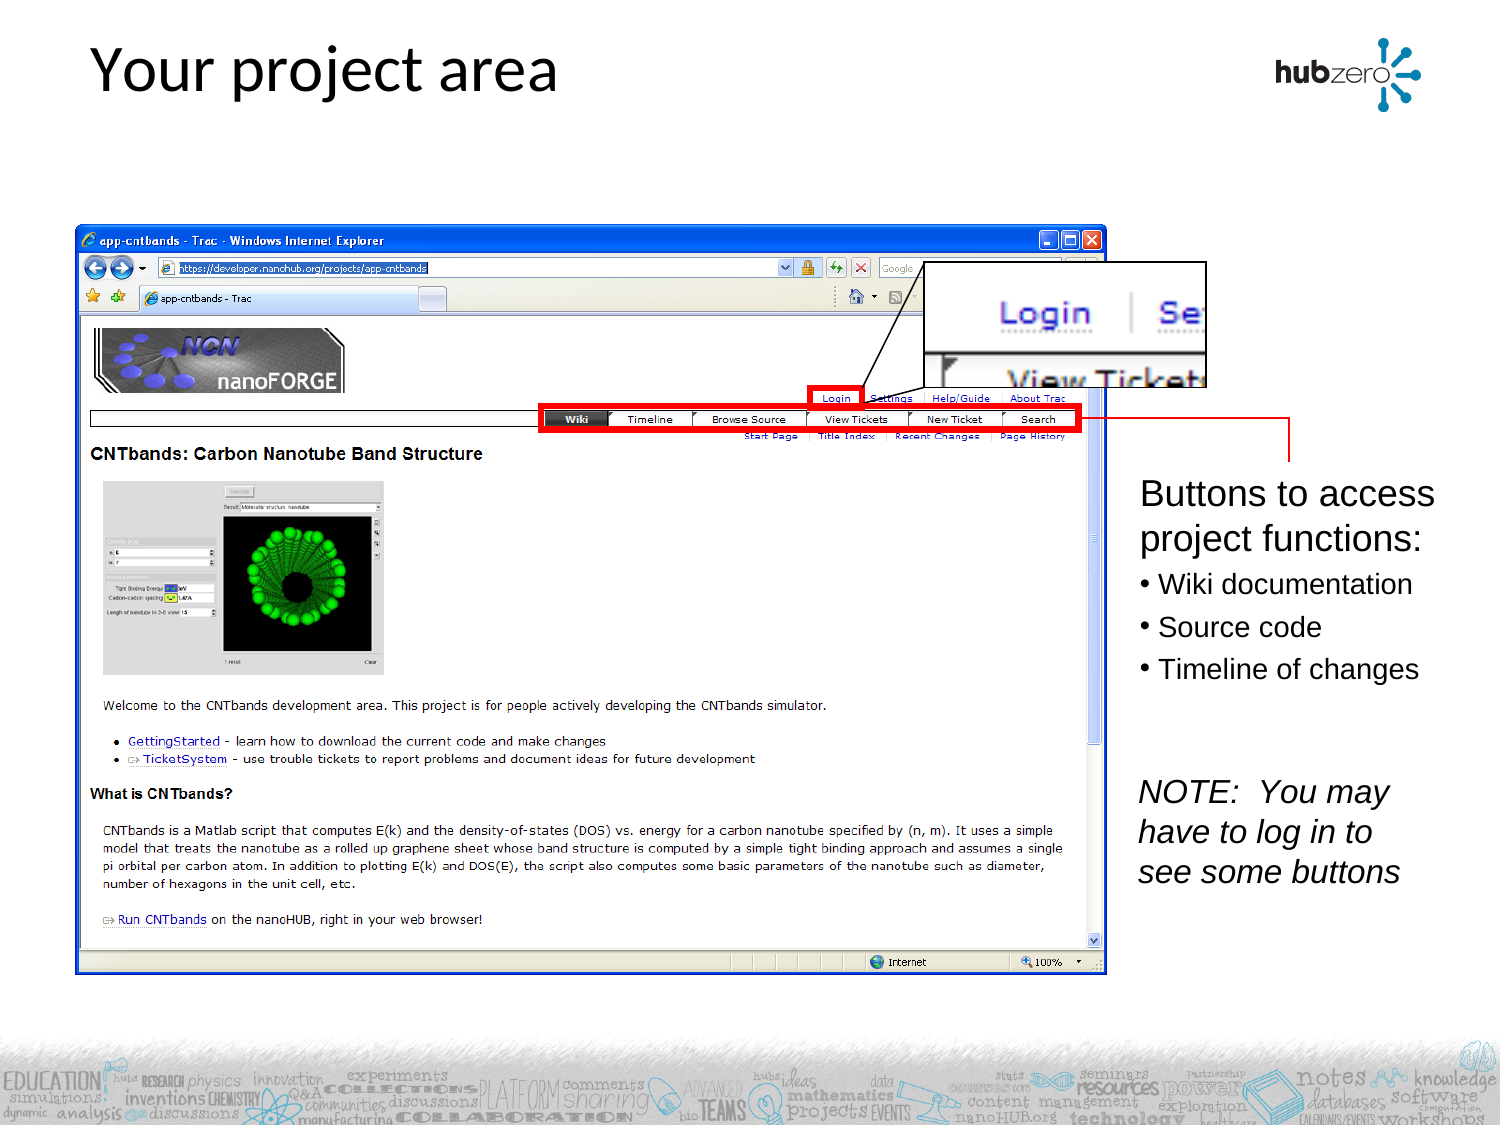

Your project area
Buttons to access project functions:
 Wiki documentation
 Source code
 Timeline of changes
NOTE: You may have to log in to see some buttons